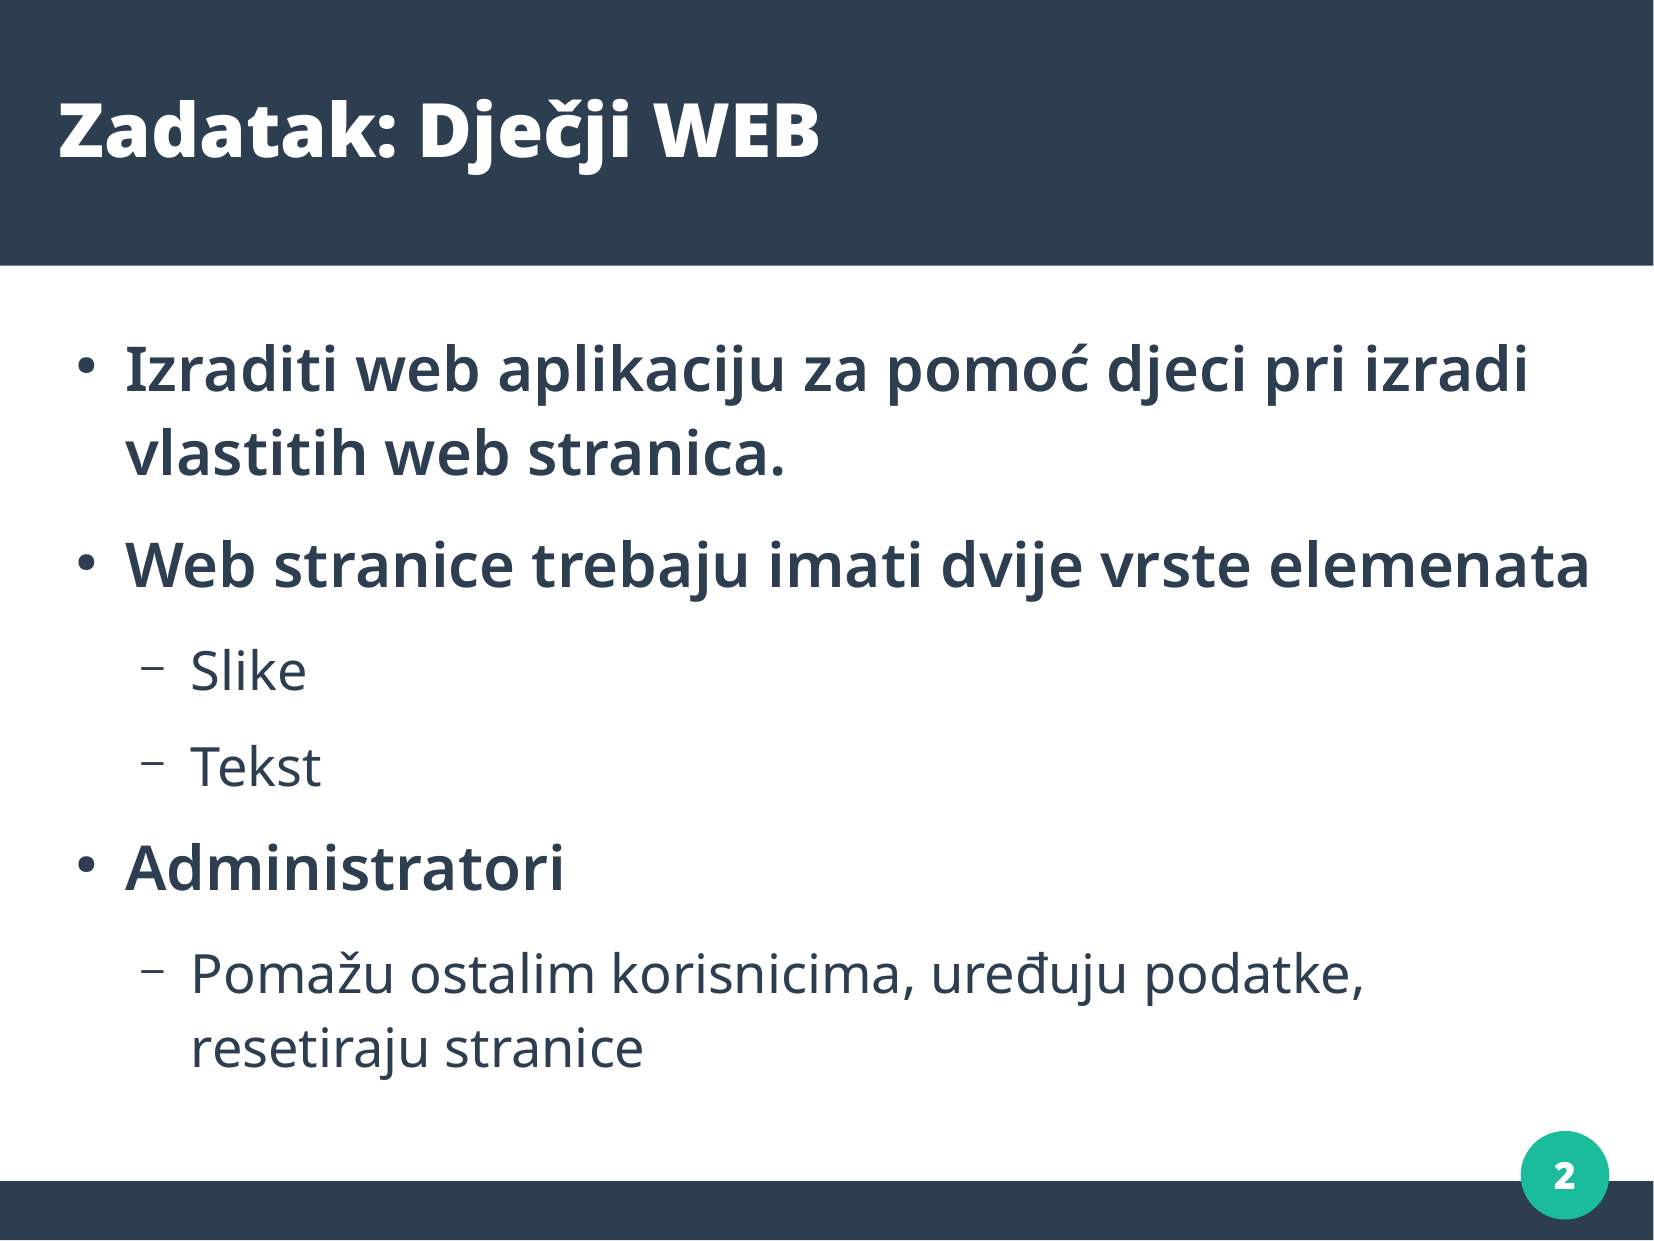

# Zadatak: Dječji WEB
Izraditi web aplikaciju za pomoć djeci pri izradi vlastitih web stranica.
Web stranice trebaju imati dvije vrste elemenata
Slike
Tekst
Administratori
Pomažu ostalim korisnicima, uređuju podatke, resetiraju stranice
2